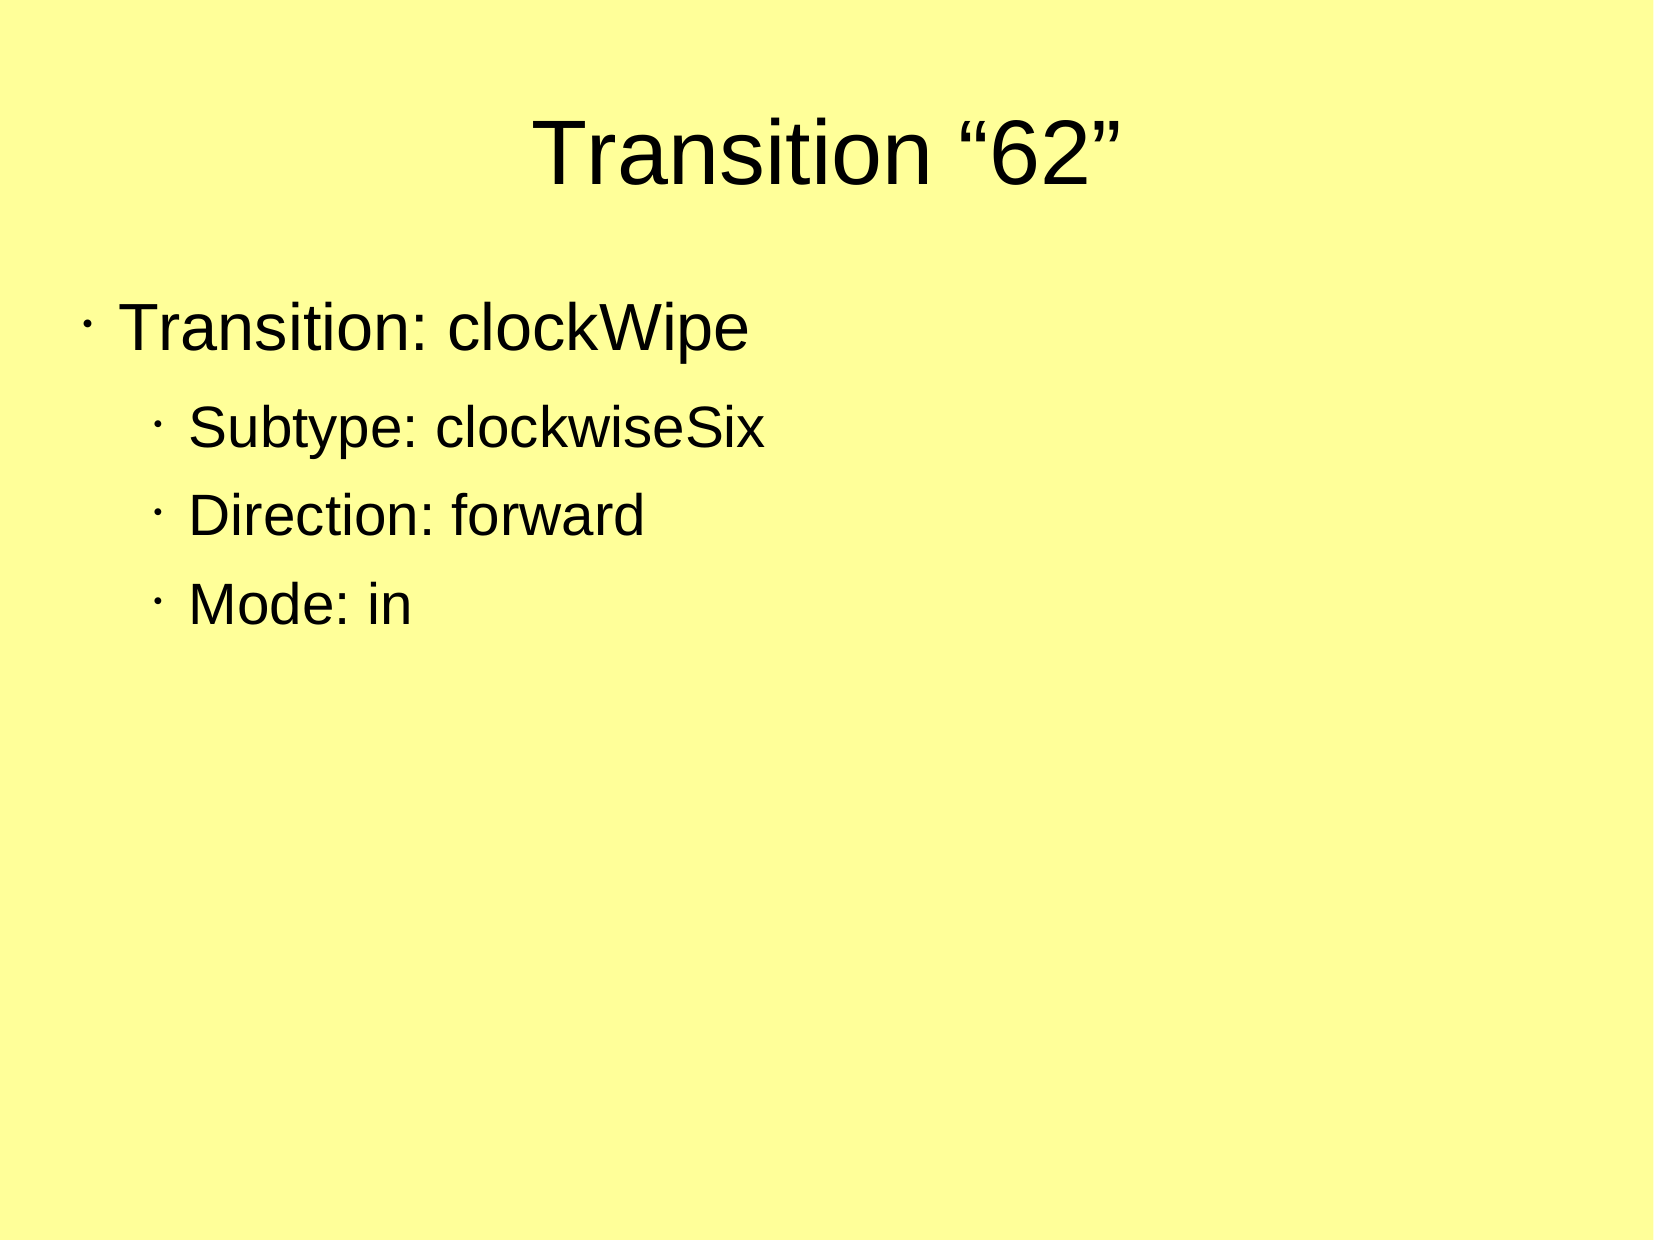

# Transition “62”
Transition: clockWipe
Subtype: clockwiseSix
Direction: forward
Mode: in